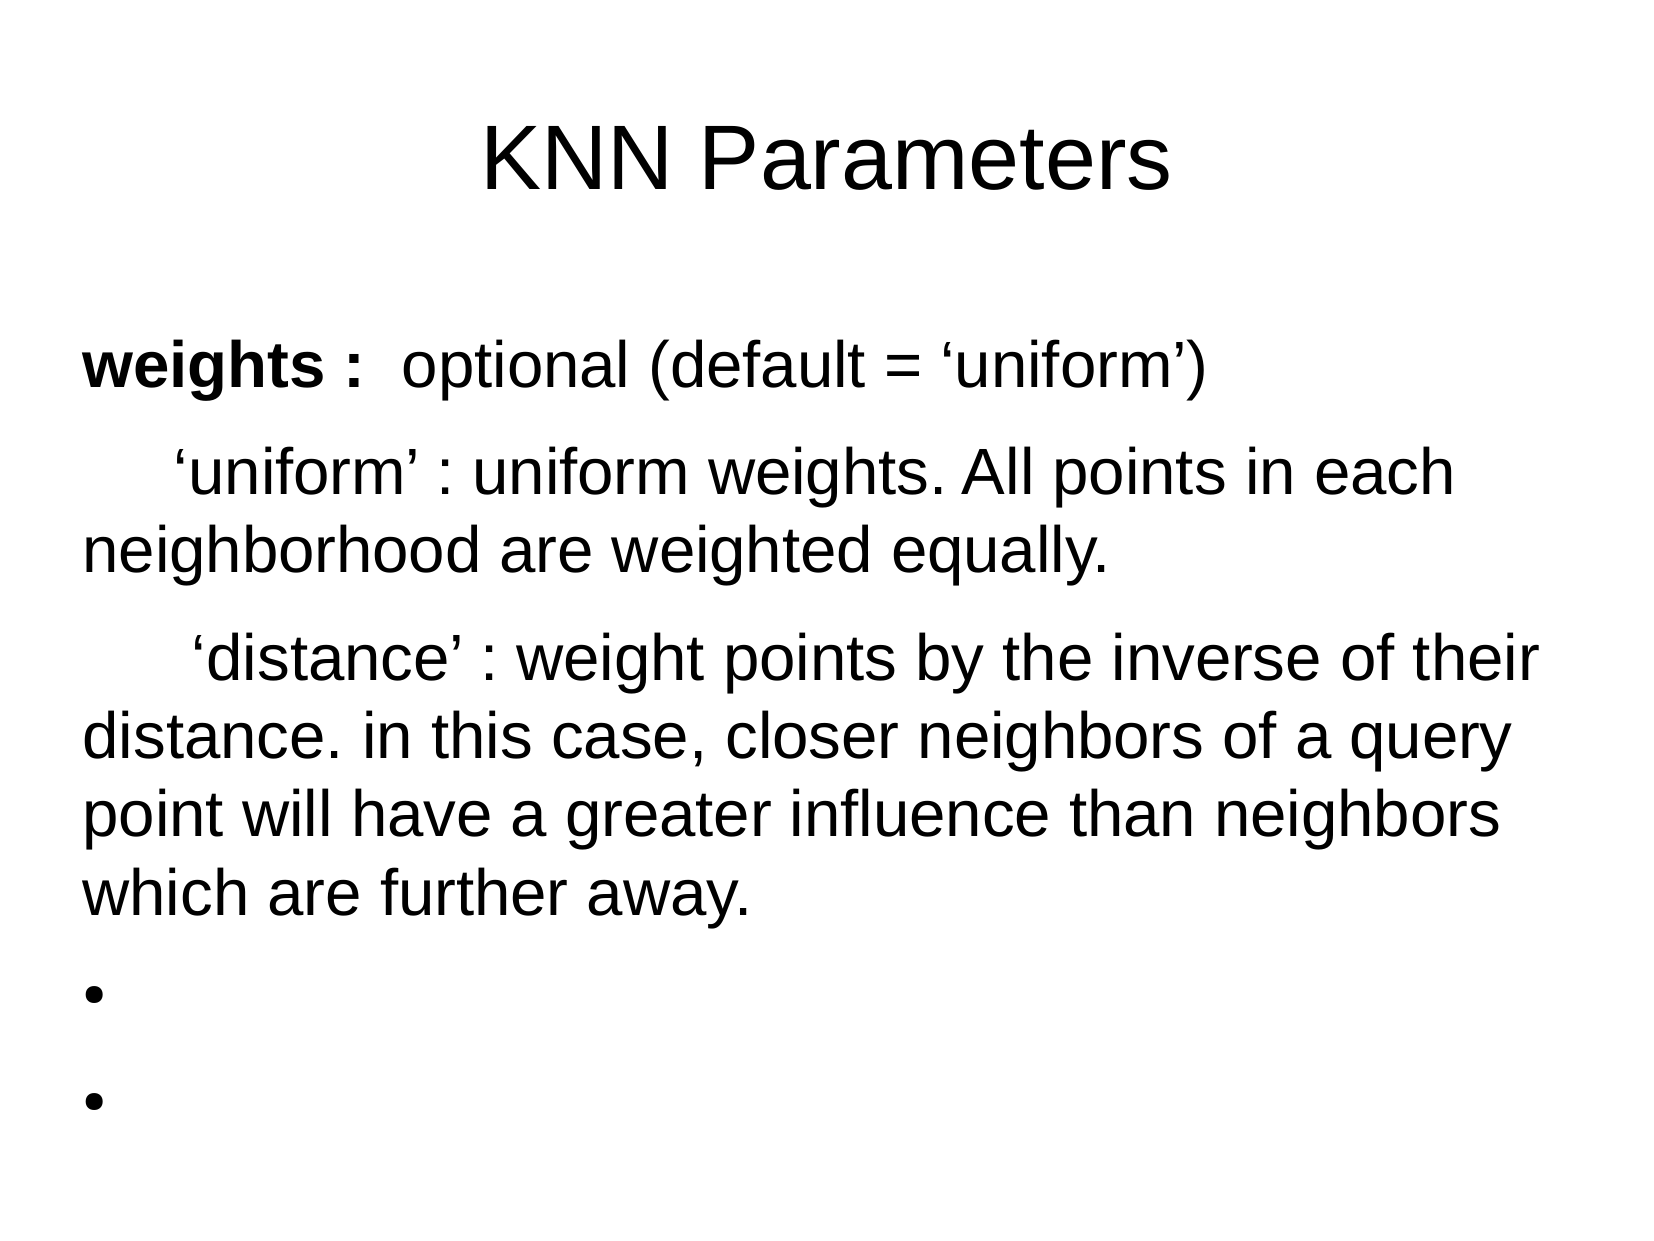

# KNN Parameters
weights : optional (default = ‘uniform’)
 ‘uniform’ : uniform weights. All points in each neighborhood are weighted equally.
 ‘distance’ : weight points by the inverse of their distance. in this case, closer neighbors of a query point will have a greater influence than neighbors which are further away.